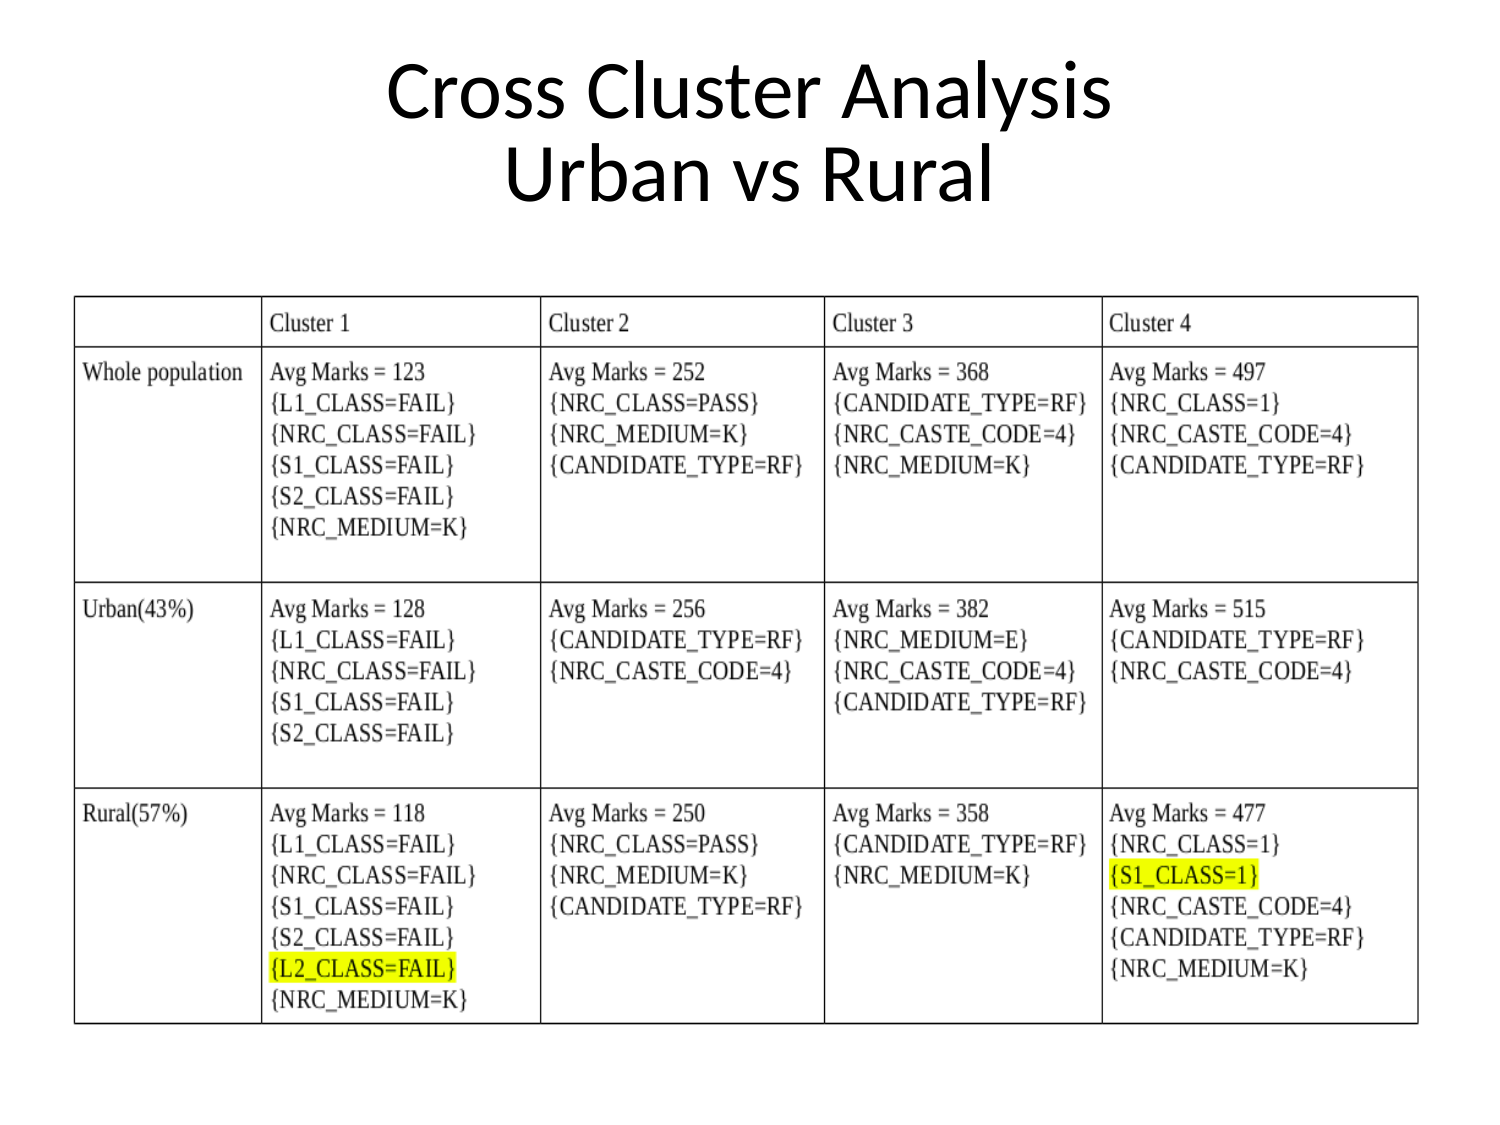

# Cross Cluster Analysis Urban vs Rural